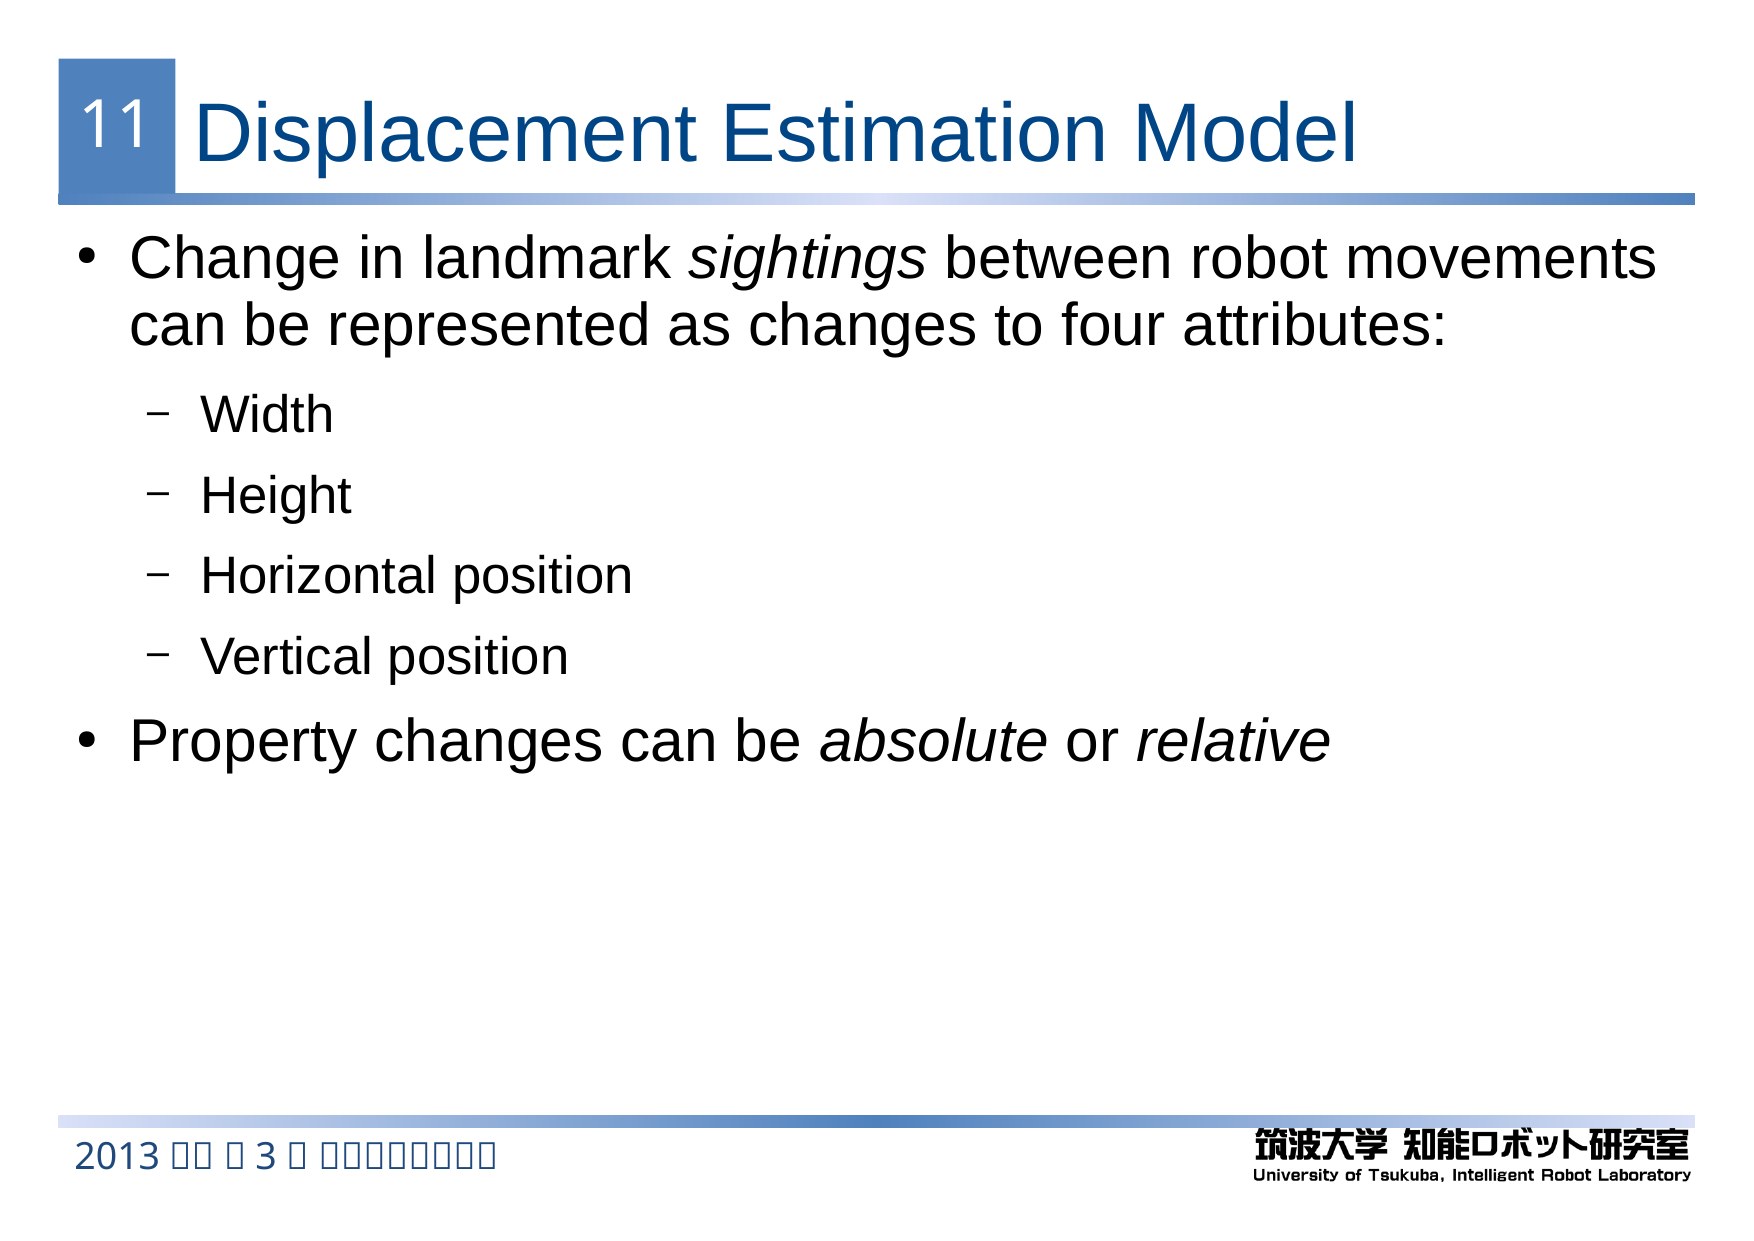

# Displacement Estimation Model
Change in landmark sightings between robot movements can be represented as changes to four attributes:
Width
Height
Horizontal position
Vertical position
Property changes can be absolute or relative